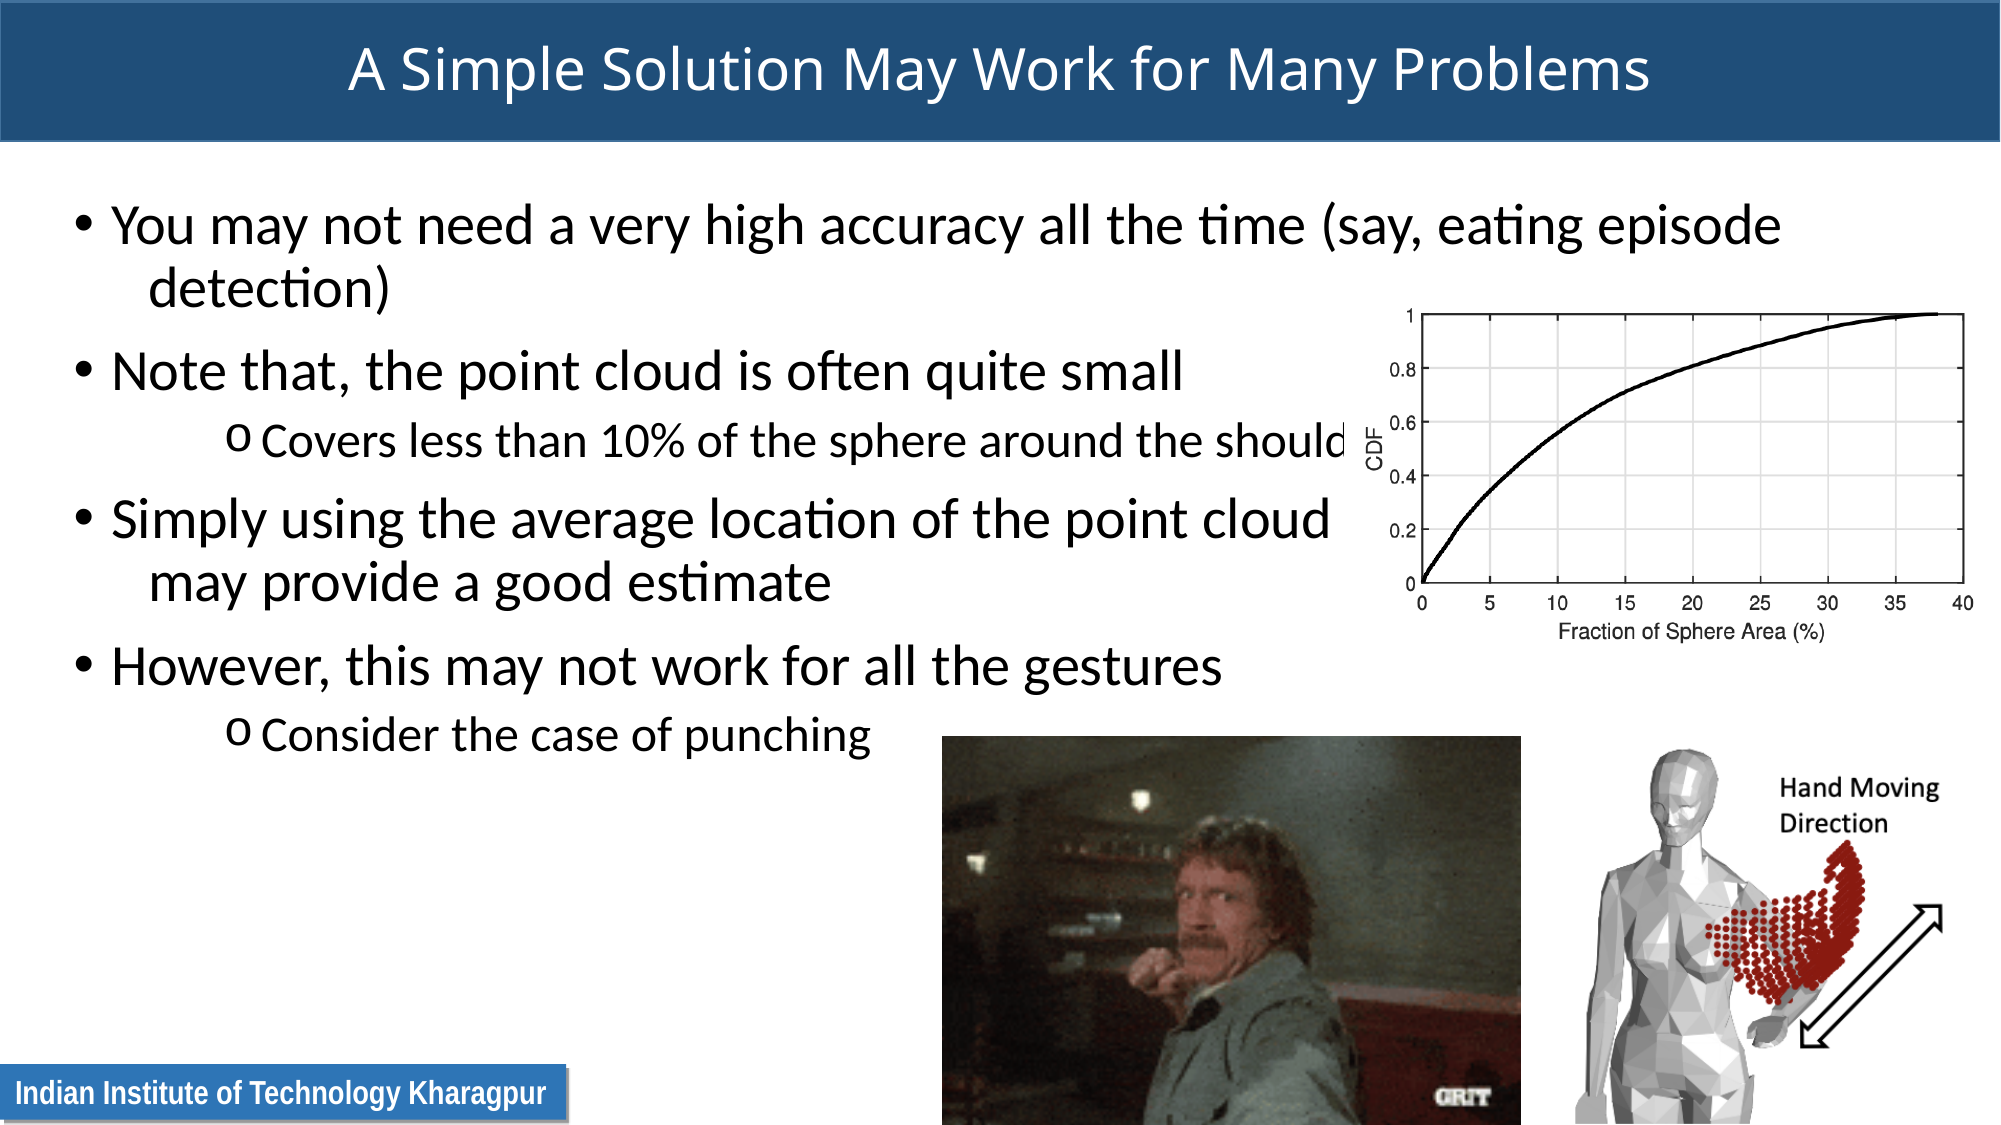

A Simple Solution May Work for Many Problems
# You may not need a very high accuracy all the time (say, eating episode detection)
Note that, the point cloud is often quite small
Covers less than 10% of the sphere around the shoulder
Simply using the average location of the point cloud
may provide a good estimate
However, this may not work for all the gestures
Consider the case of punching